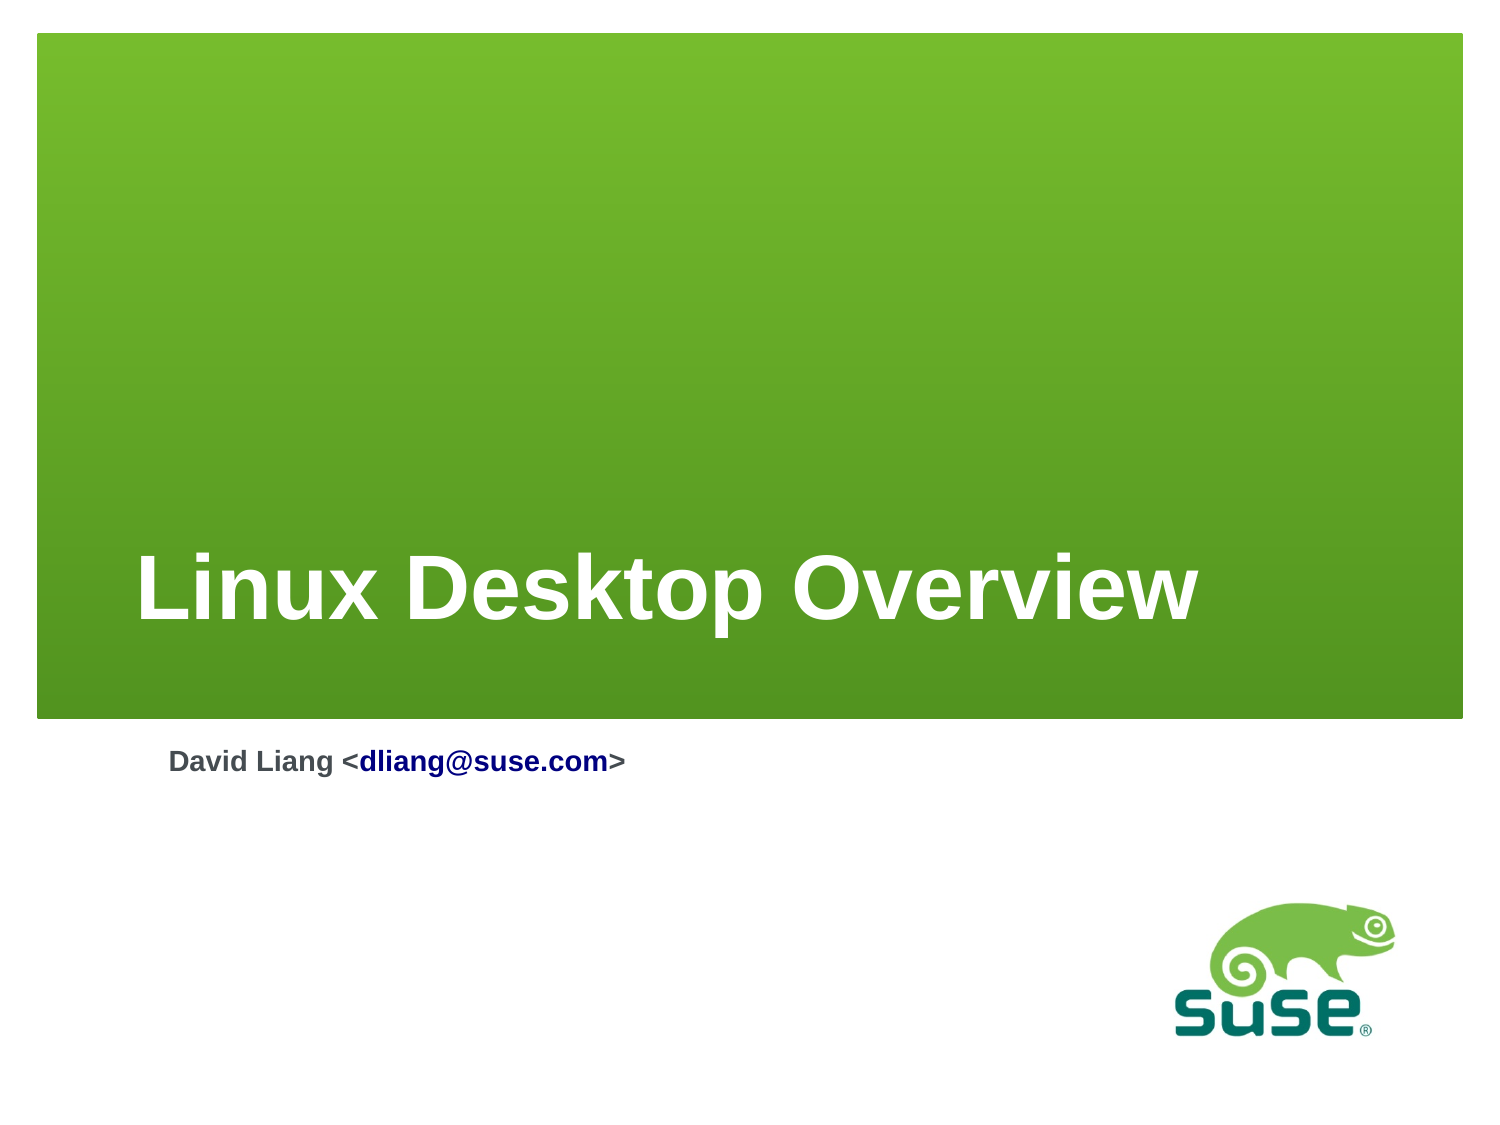

# Linux Desktop Overview
David Liang <dliang@suse.com>